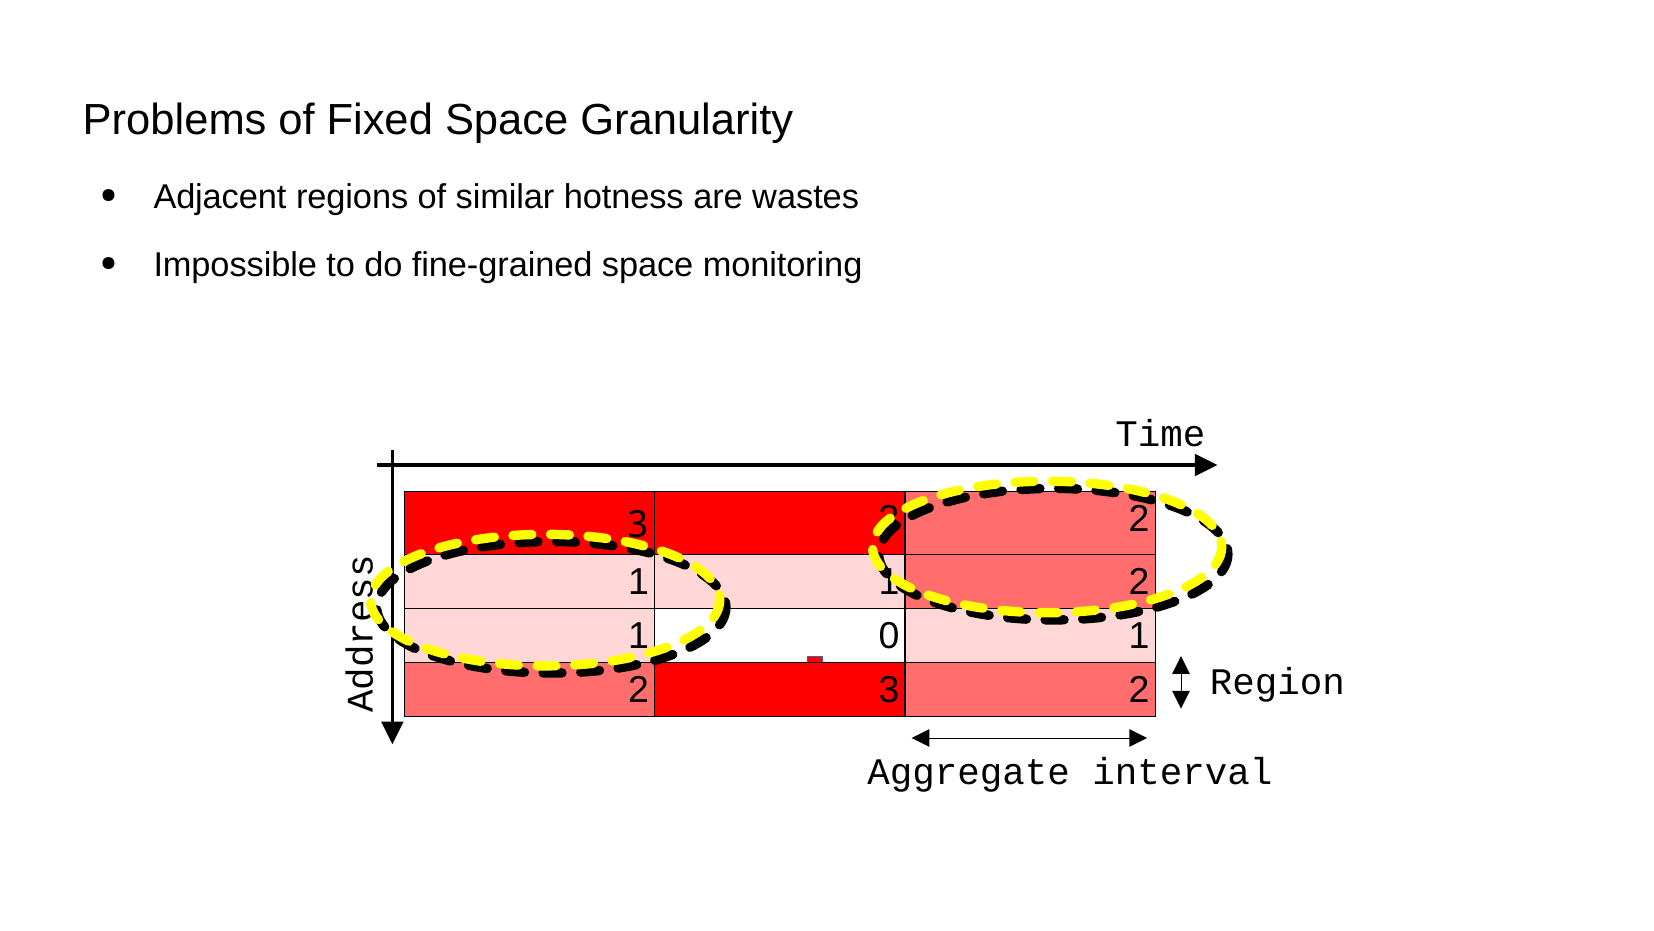

# Problems of Fixed Space Granularity
Adjacent regions of similar hotness are wastes
Impossible to do fine-grained space monitoring
Time
| 3 | 3 | 2 |
| --- | --- | --- |
| 1 | 1 | 2 |
| 1 | 0 | 1 |
| 2 | 3 | 2 |
Address
Region
Aggregate interval